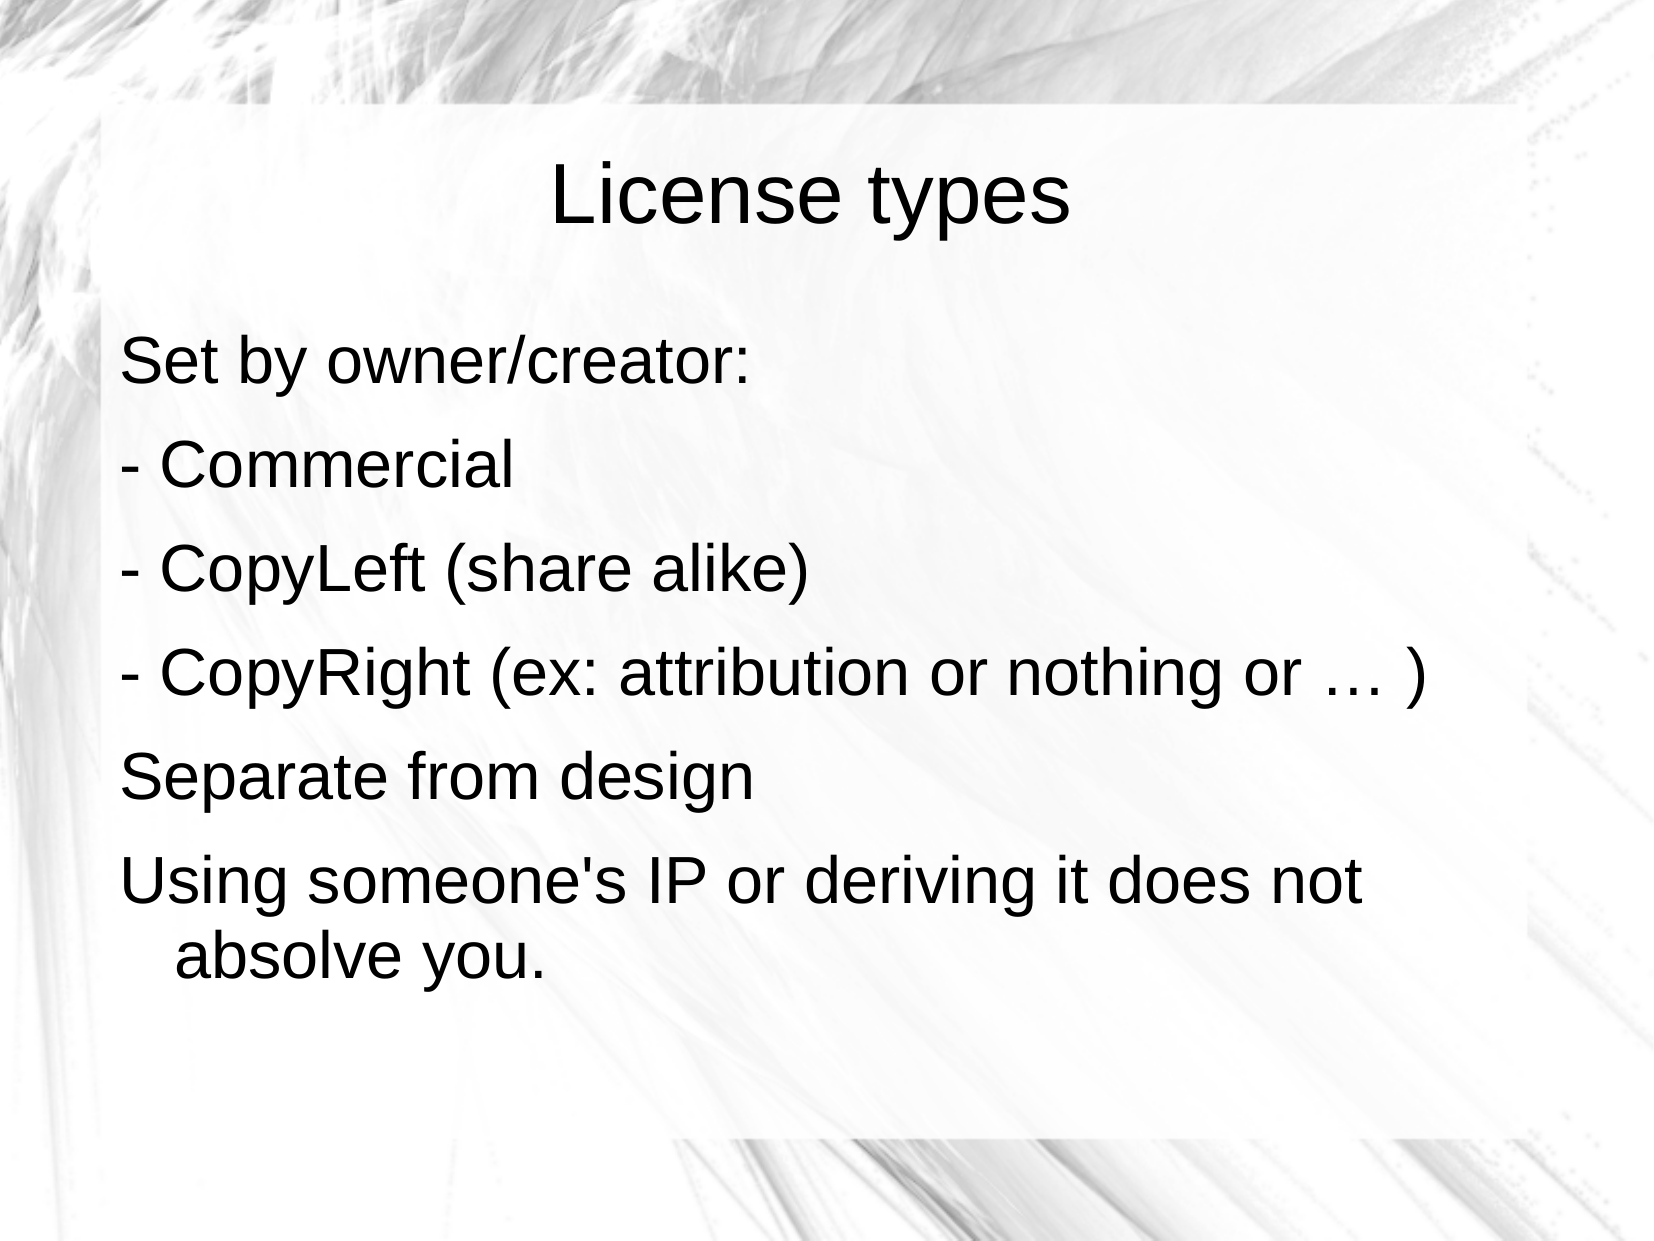

# License types
Set by owner/creator:
- Commercial
- CopyLeft (share alike)
- CopyRight (ex: attribution or nothing or … )
Separate from design
Using someone's IP or deriving it does not absolve you.